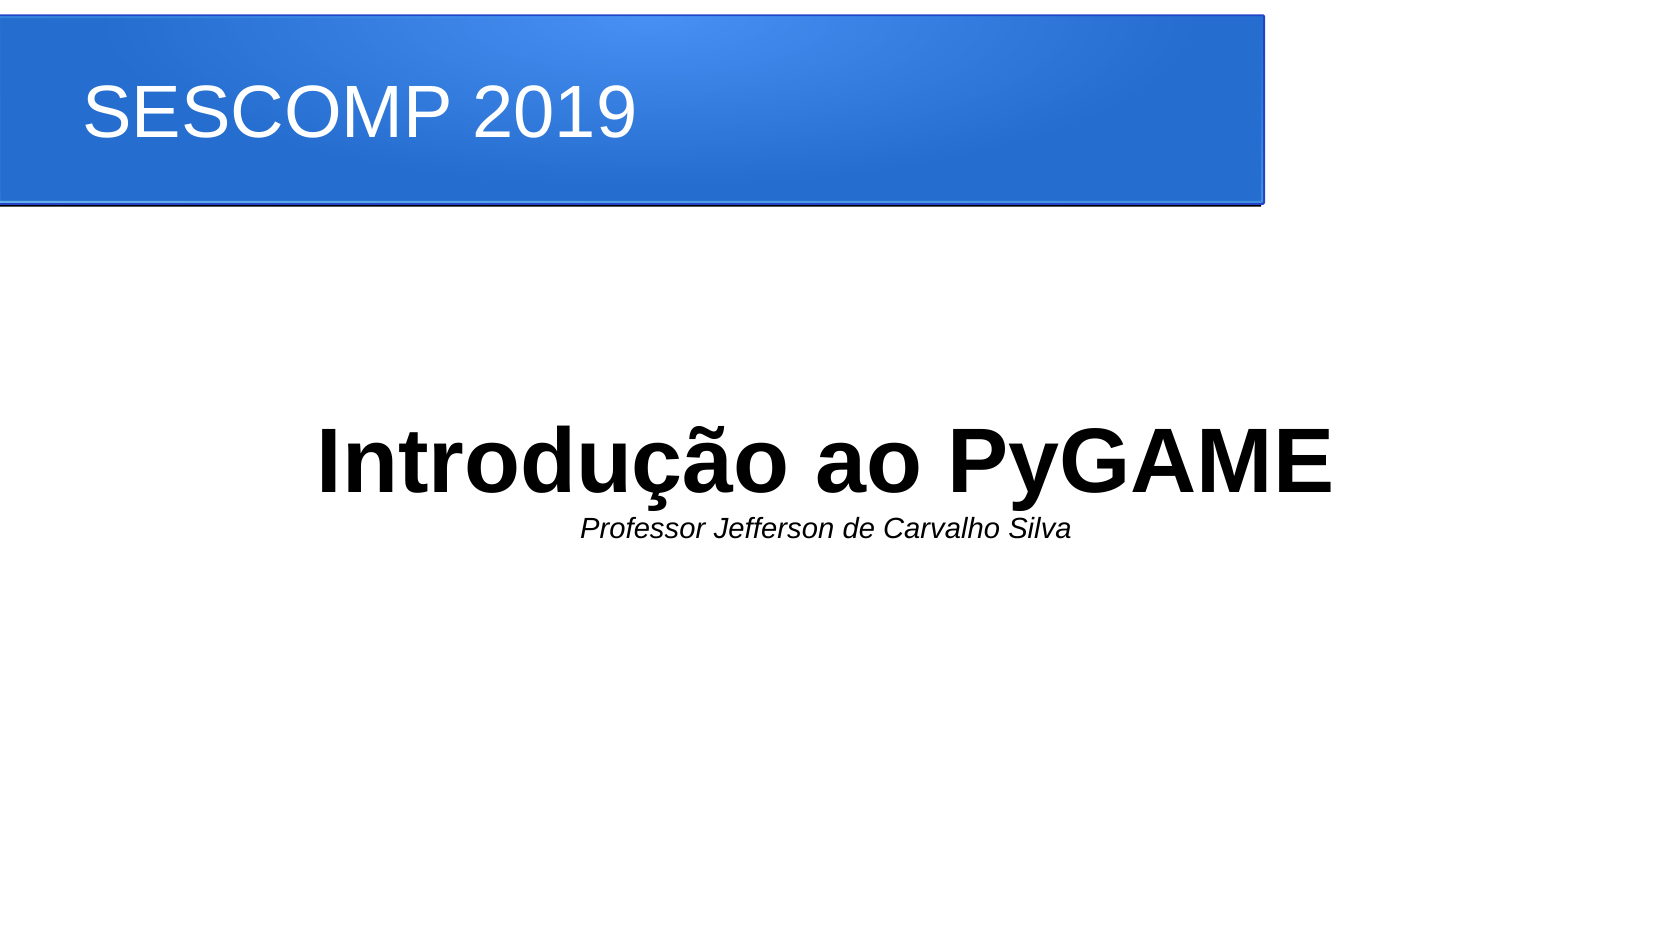

# SESCOMP 2019
Introdução ao PyGAME
Professor Jefferson de Carvalho Silva